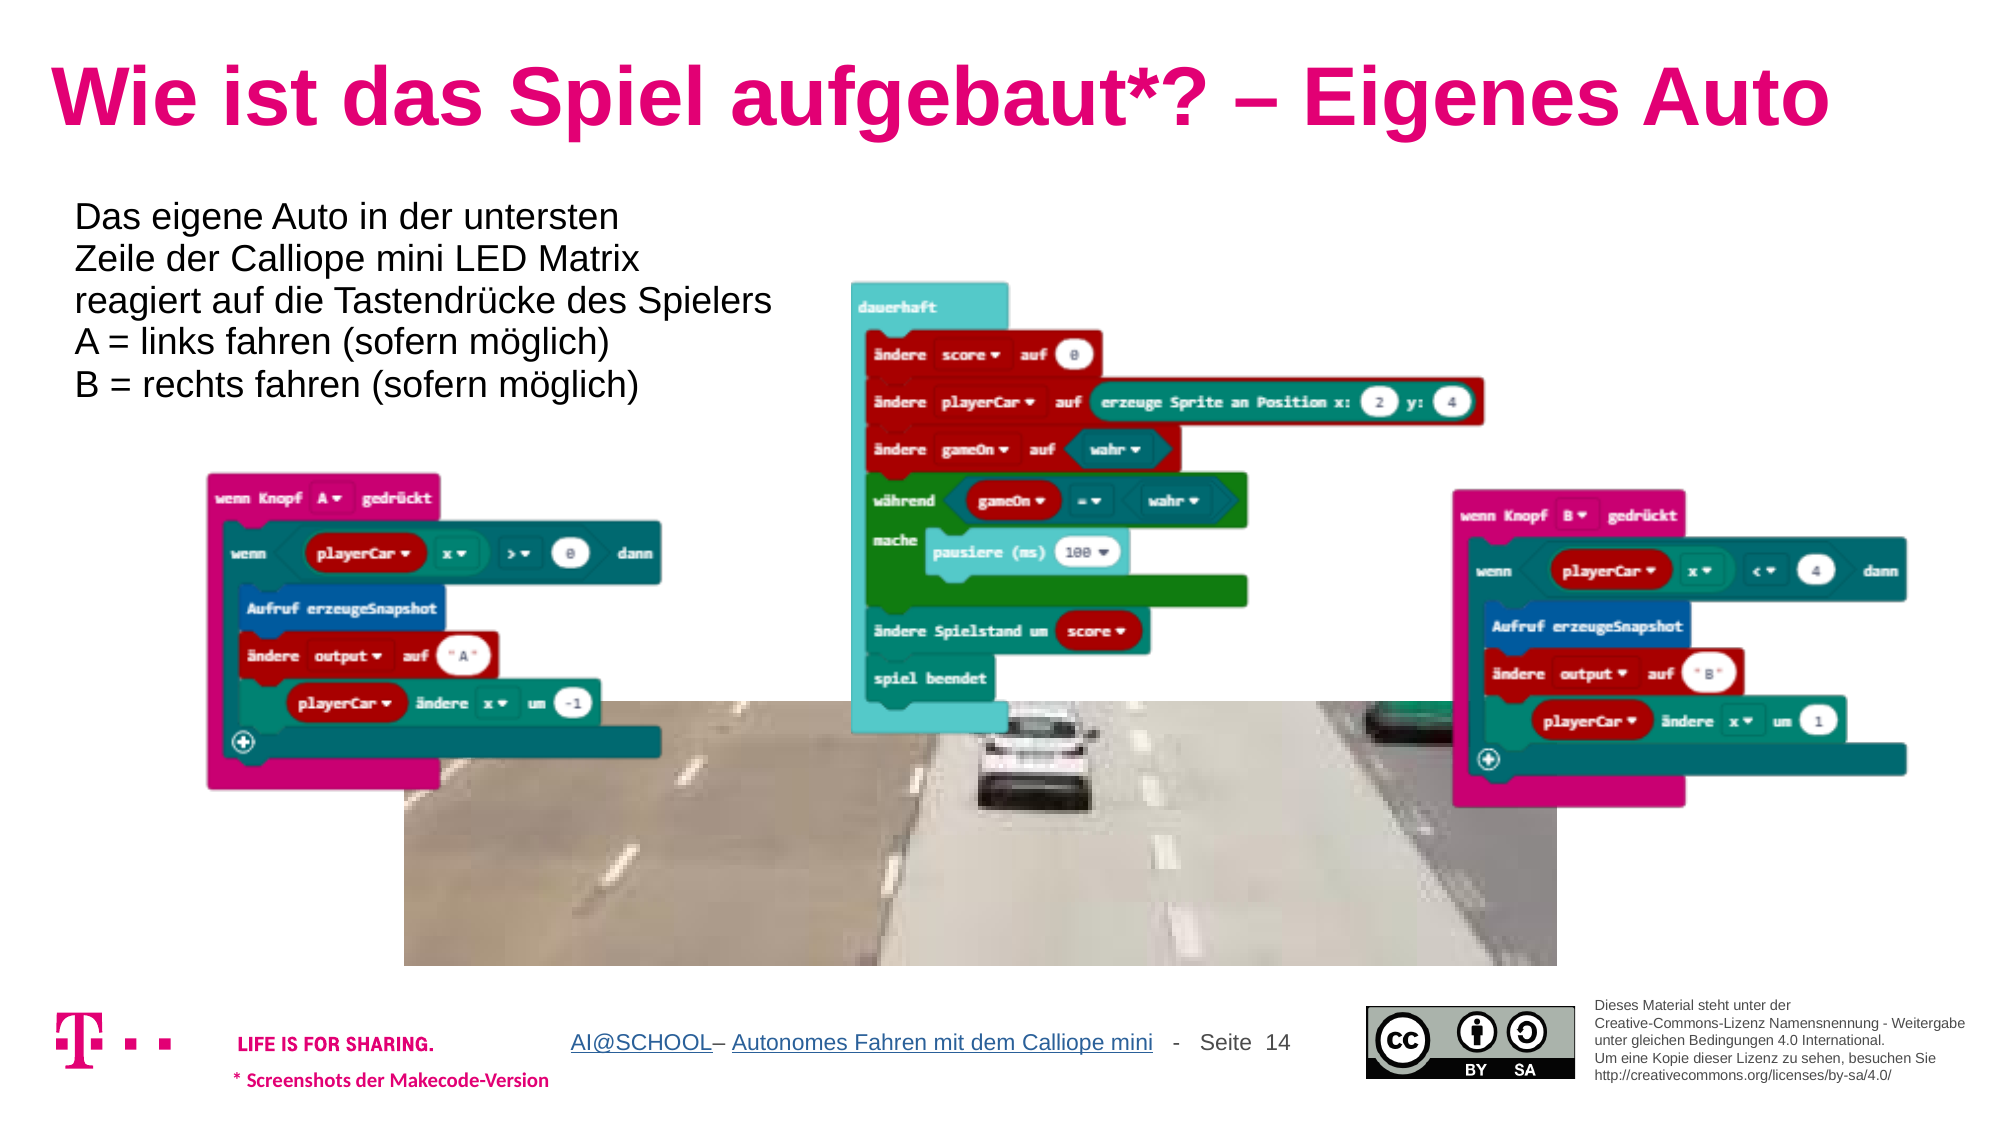

Wie ist das Spiel aufgebaut*? – Eigenes Auto
Das eigene Auto in der untersten
Zeile der Calliope mini LED Matrix
reagiert auf die Tastendrücke des Spielers
A = links fahren (sofern möglich)
B = rechts fahren (sofern möglich)
* Screenshots der Makecode-Version